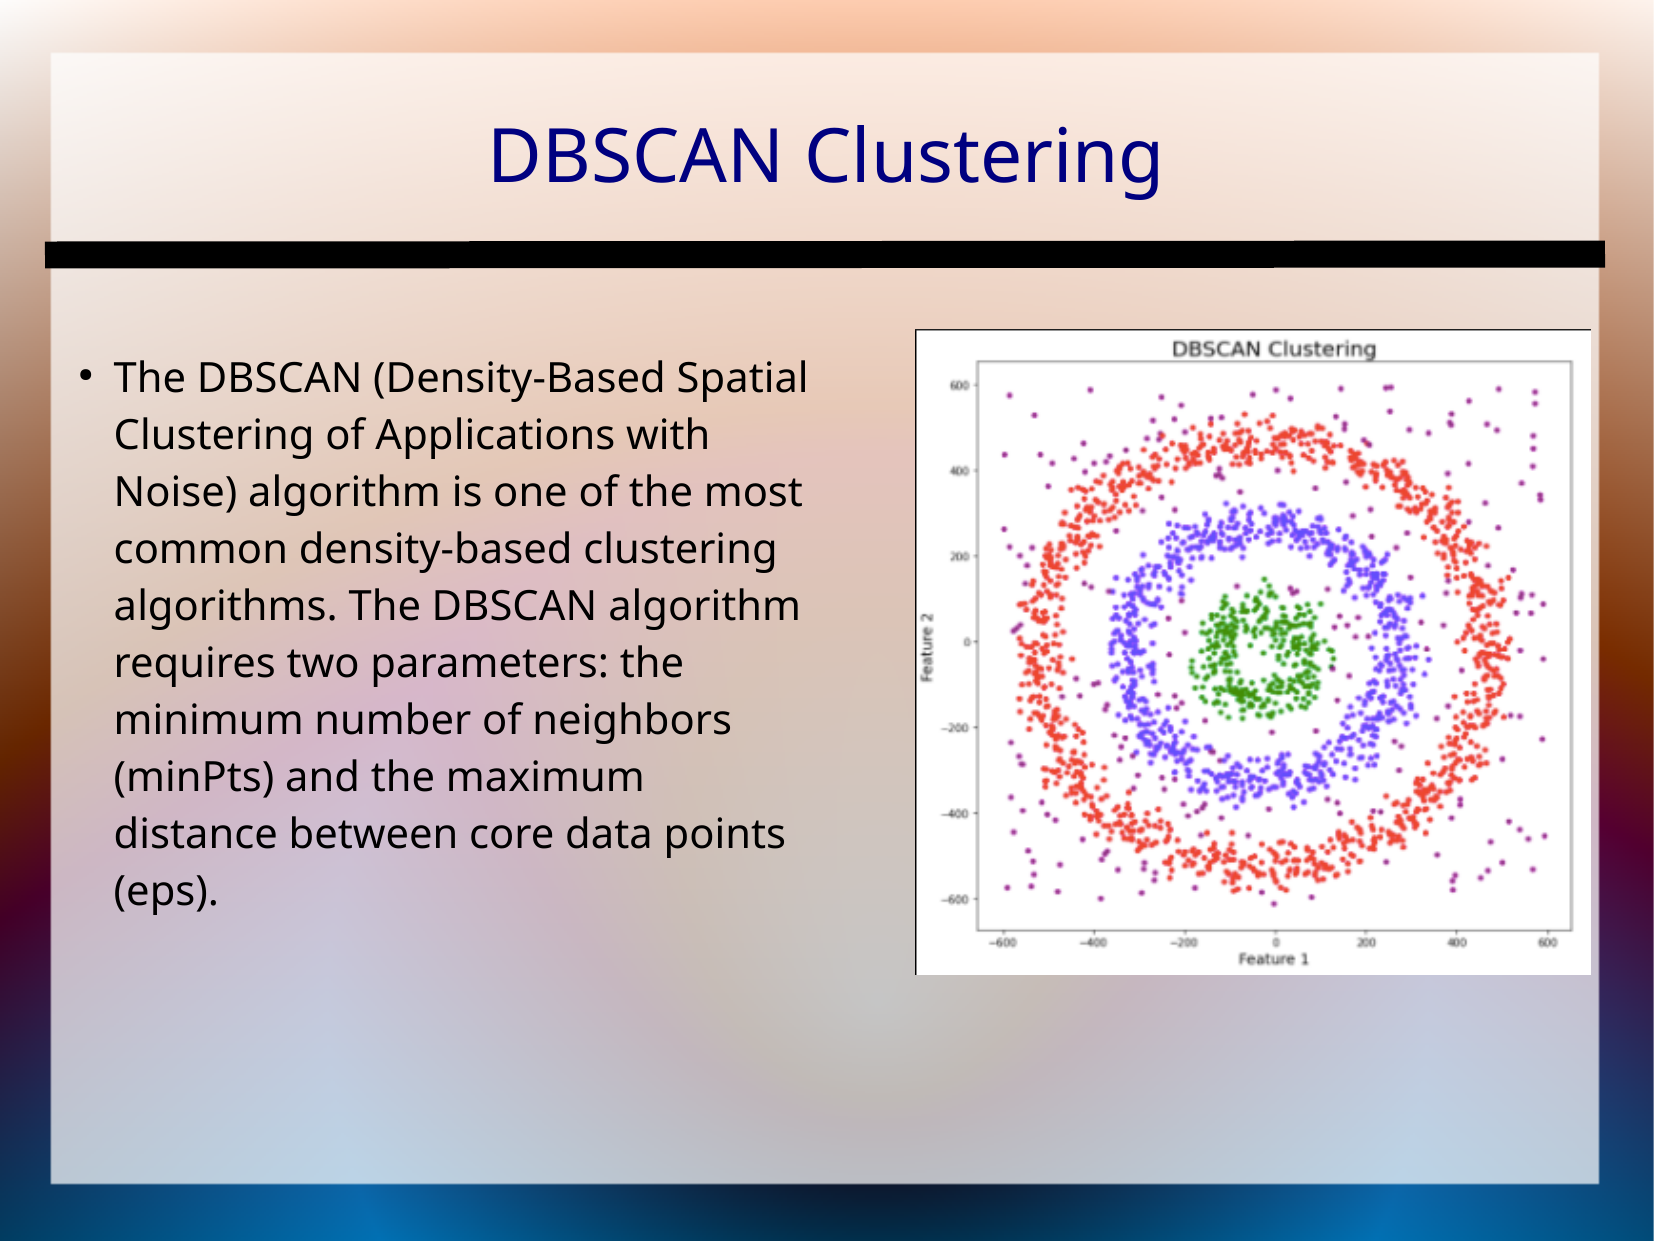

# DBSCAN Clustering
The DBSCAN (Density-Based Spatial Clustering of Applications with Noise) algorithm is one of the most common density-based clustering algorithms. The DBSCAN algorithm requires two parameters: the minimum number of neighbors (minPts) and the maximum distance between core data points (eps).